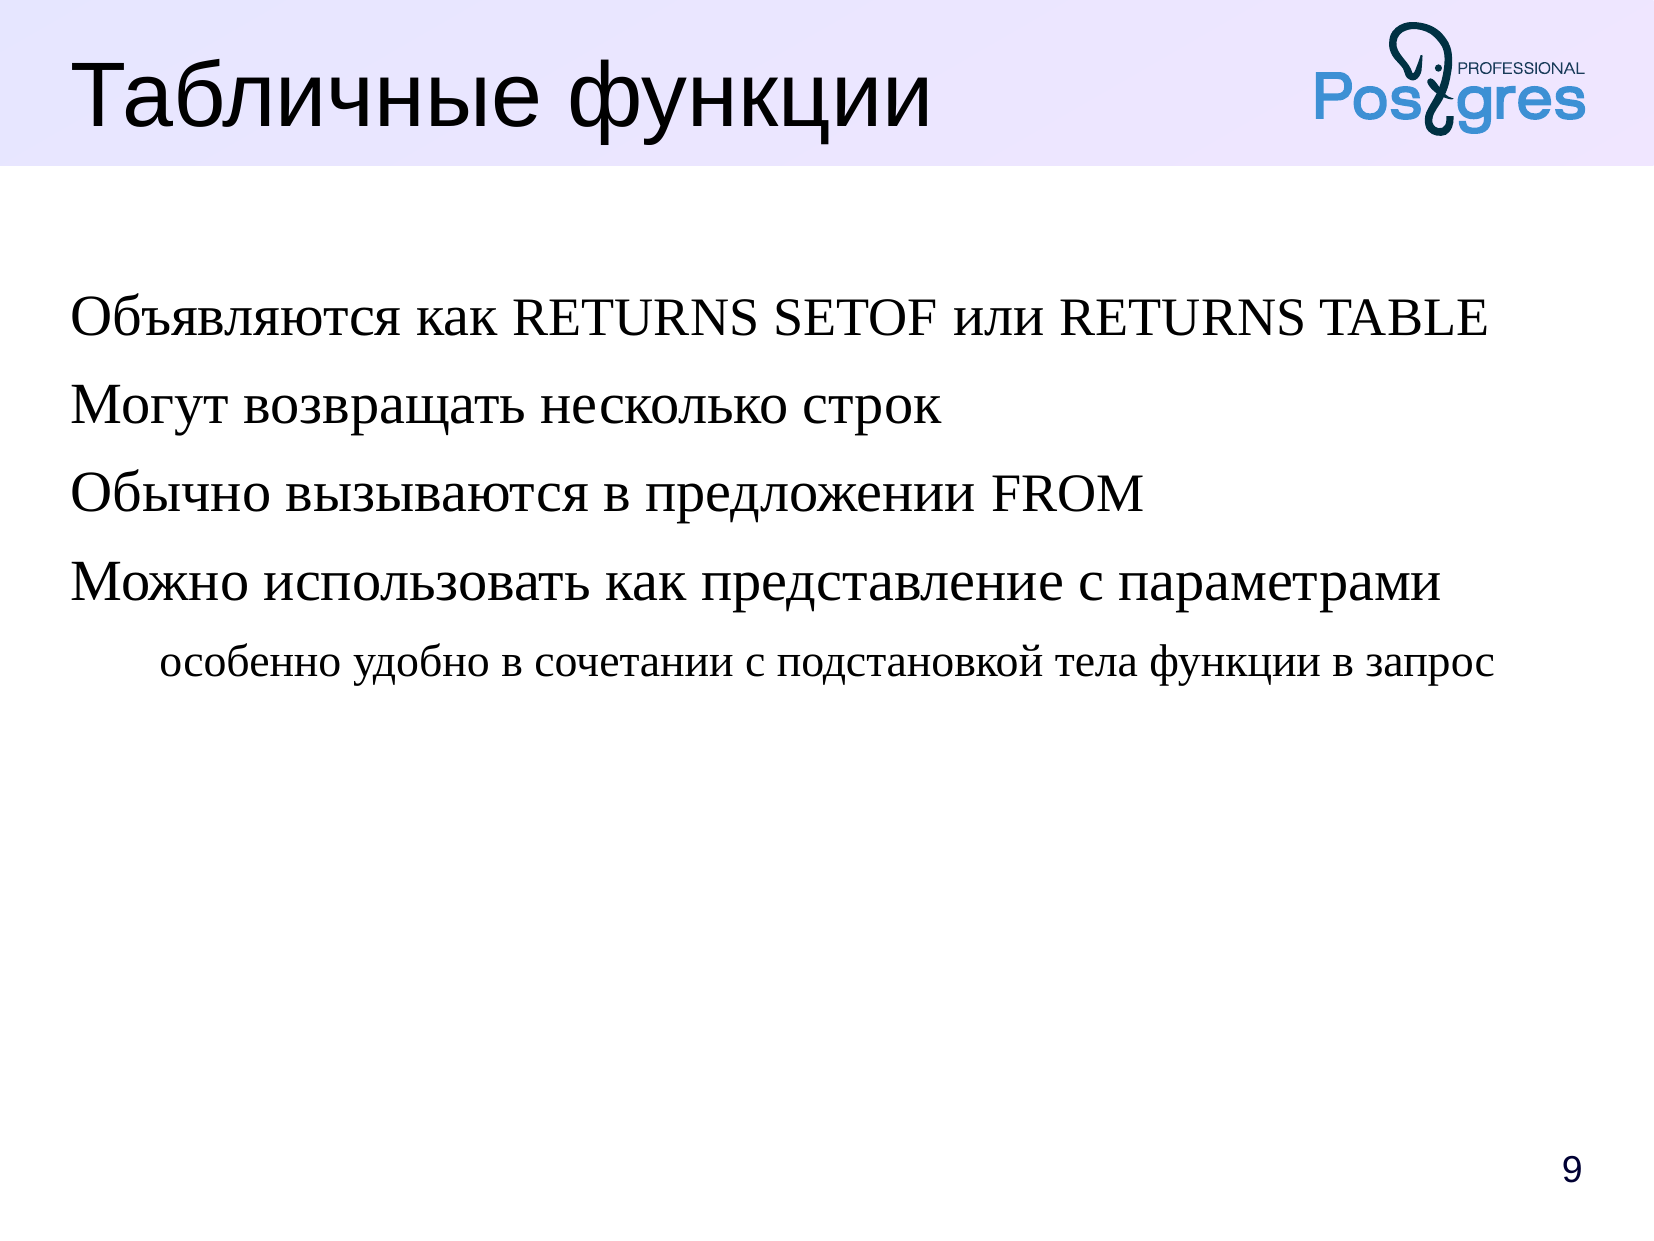

# Табличные функции
Объявляются как RETURNS SETOF или RETURNS TABLE
Могут возвращать несколько строк
Обычно вызываются в предложении FROM
Можно использовать как представление с параметрами
особенно удобно в сочетании с подстановкой тела функции в запрос